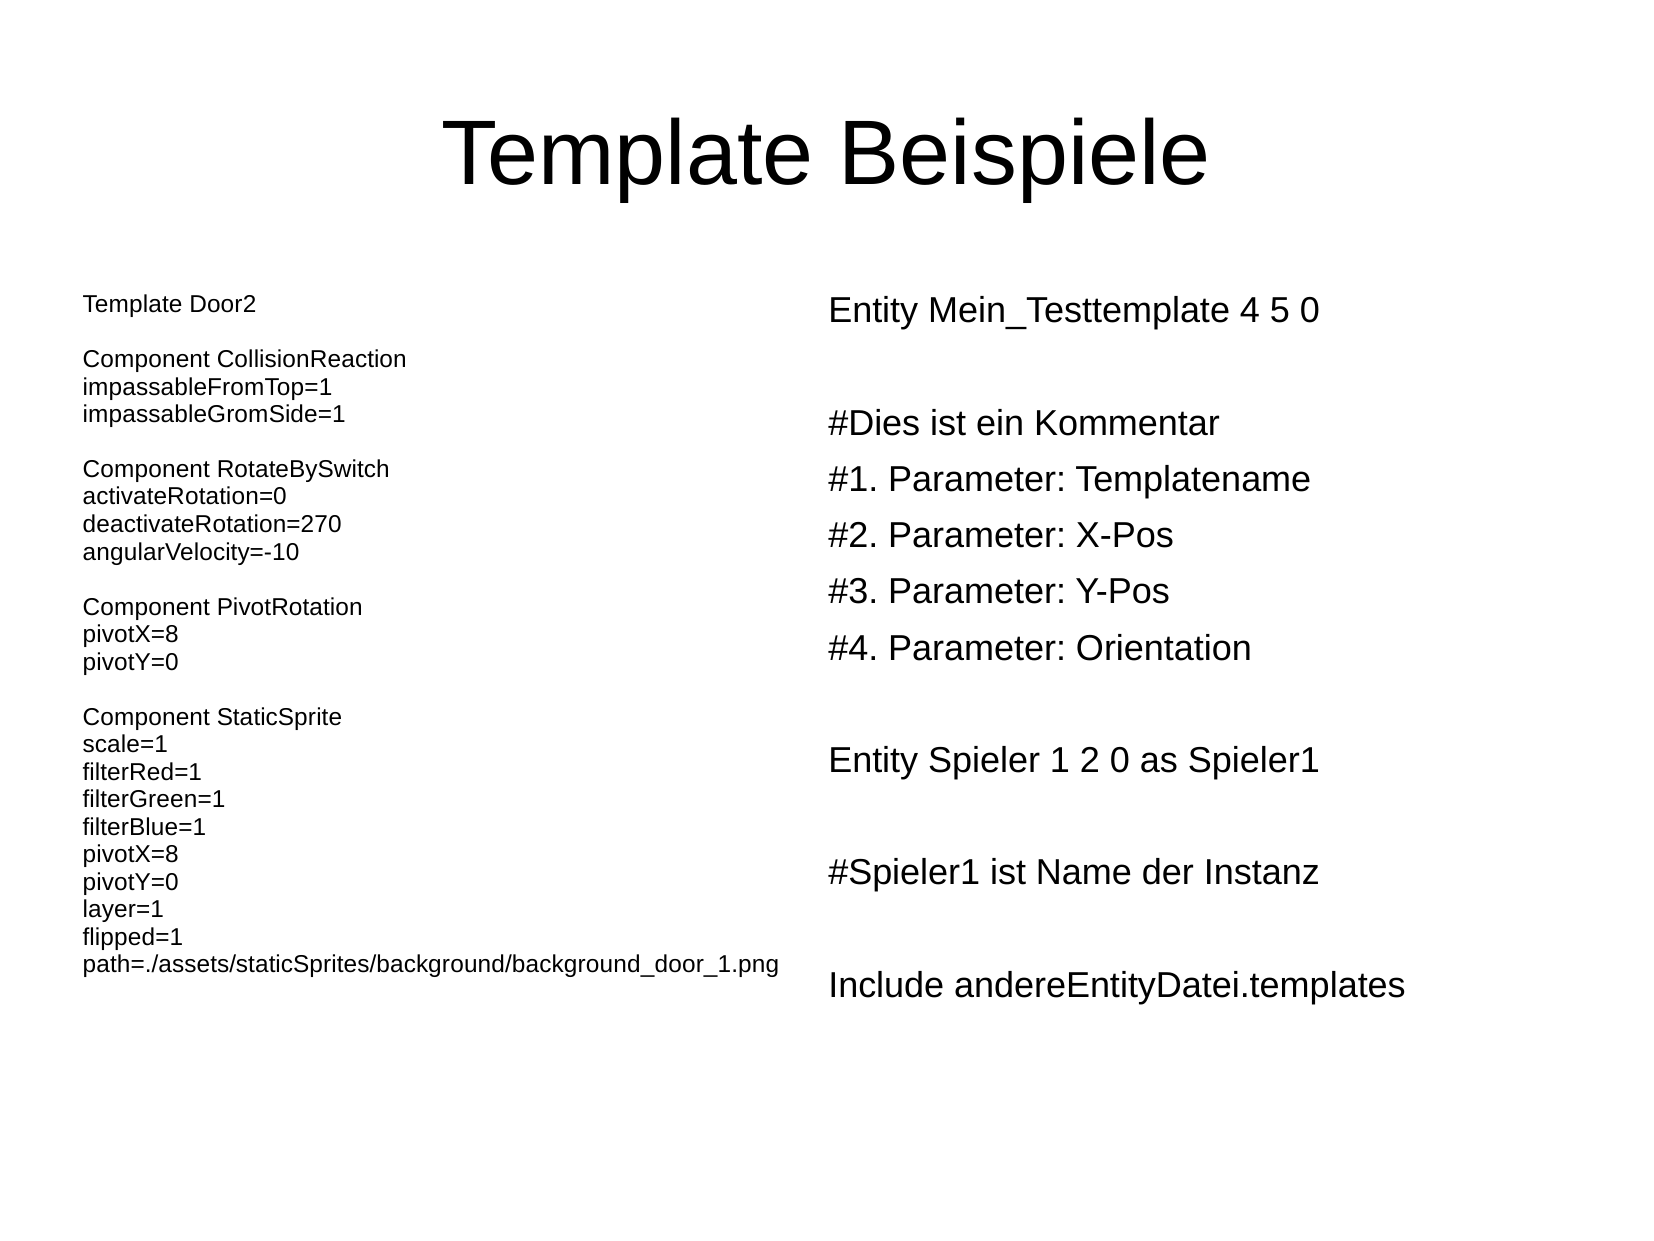

Template Beispiele
# Template Door2
Component CollisionReaction
impassableFromTop=1
impassableGromSide=1
Component RotateBySwitch
activateRotation=0
deactivateRotation=270
angularVelocity=-10
Component PivotRotation
pivotX=8
pivotY=0
Component StaticSprite
scale=1
filterRed=1
filterGreen=1
filterBlue=1
pivotX=8
pivotY=0
layer=1
flipped=1
path=./assets/staticSprites/background/background_door_1.png
Entity Mein_Testtemplate 4 5 0
#Dies ist ein Kommentar
#1. Parameter: Templatename
#2. Parameter: X-Pos
#3. Parameter: Y-Pos
#4. Parameter: Orientation
Entity Spieler 1 2 0 as Spieler1
#Spieler1 ist Name der Instanz
Include andereEntityDatei.templates